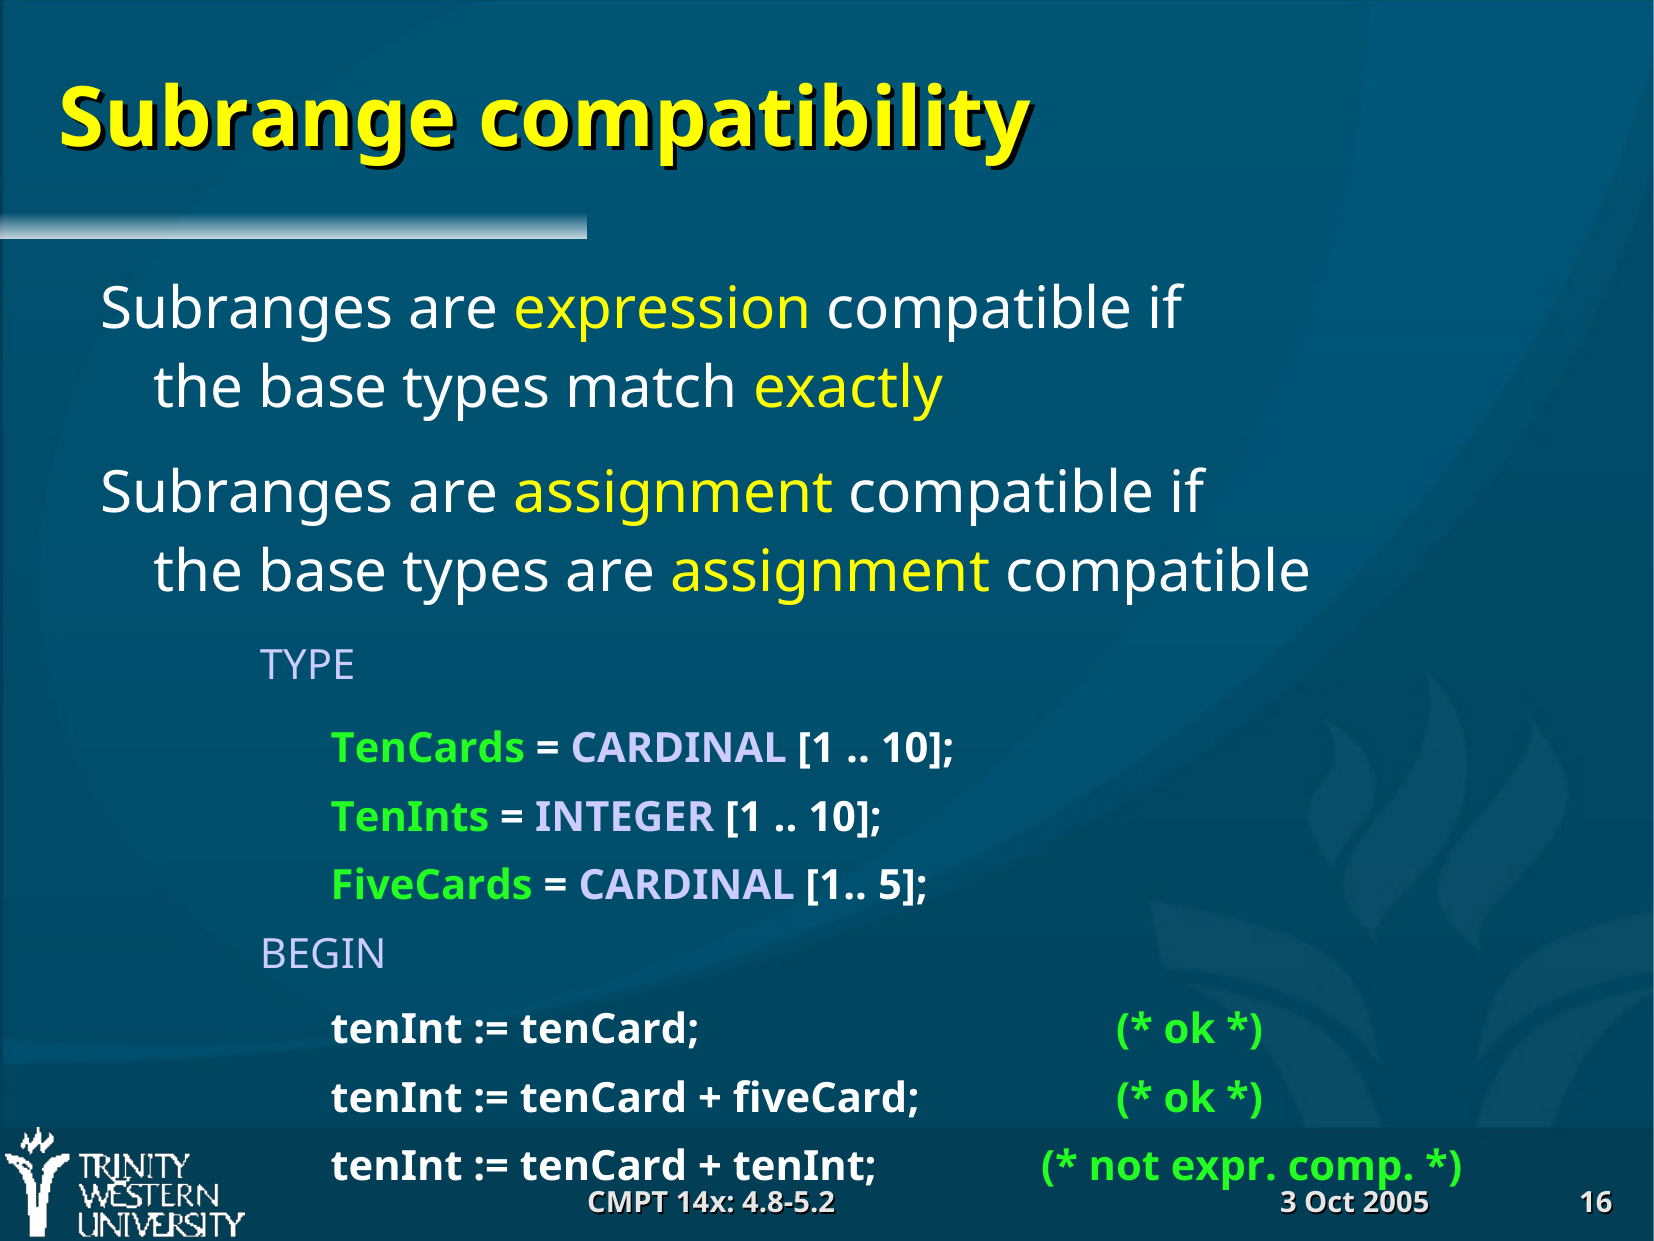

# Subrange compatibility
Subranges are expression compatible if
the base types match exactly
Subranges are assignment compatible if
the base types are assignment compatible
TYPE
TenCards = CARDINAL [1 .. 10];
TenInts = INTEGER [1 .. 10];
FiveCards = CARDINAL [1.. 5];
BEGIN
tenInt := tenCard;						(* ok *)
tenInt := tenCard + fiveCard;			(* ok *)
tenInt := tenCard + tenInt;			(* not expr. comp. *)
CMPT 14x: 4.8-5.2
3 Oct 2005
16